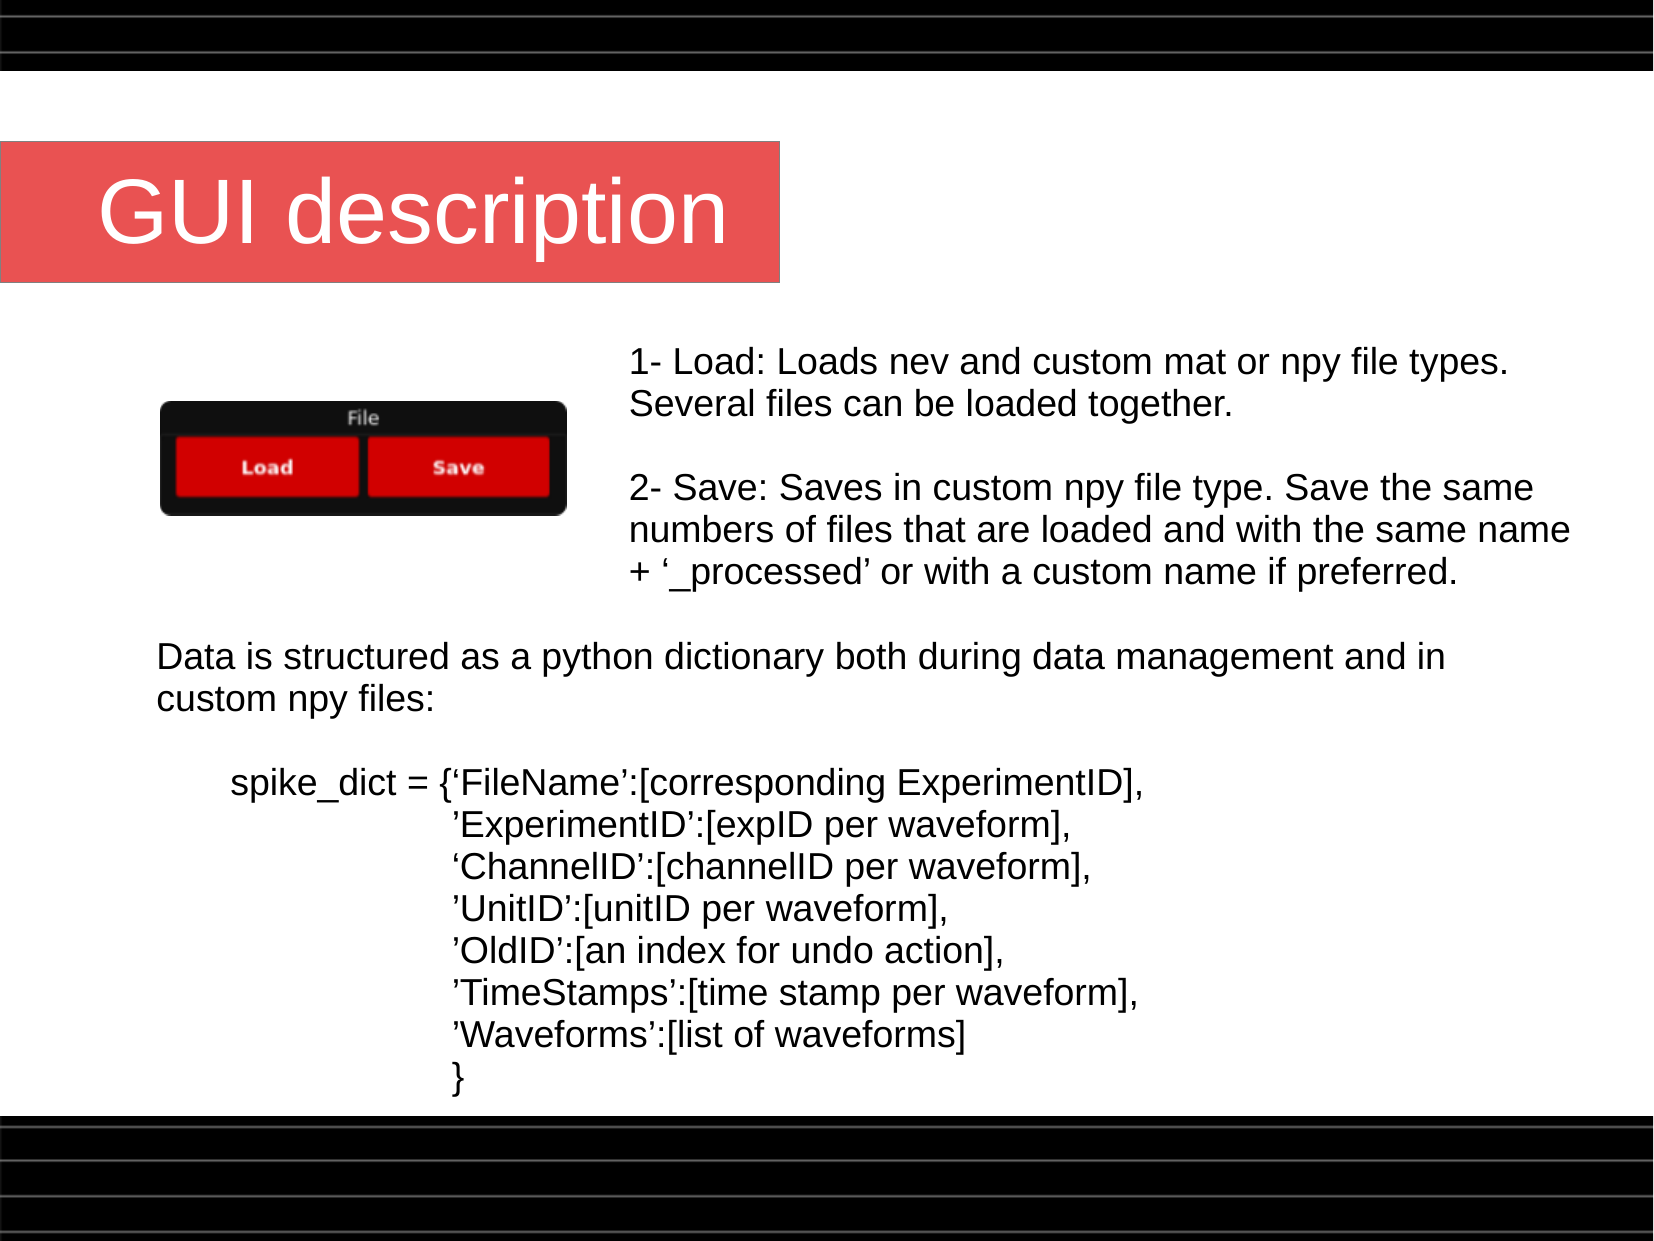

GUI description
1- Load: Loads nev and custom mat or npy file types. Several files can be loaded together.
2- Save: Saves in custom npy file type. Save the same numbers of files that are loaded and with the same name + ‘_processed’ or with a custom name if preferred.
Data is structured as a python dictionary both during data management and in custom npy files:
	spike_dict = {‘FileName’:[corresponding ExperimentID],
				’ExperimentID’:[expID per waveform],
				‘ChannelID’:[channelID per waveform],
				’UnitID’:[unitID per waveform],
				’OldID’:[an index for undo action],
				’TimeStamps’:[time stamp per waveform],
				’Waveforms’:[list of waveforms]
				}